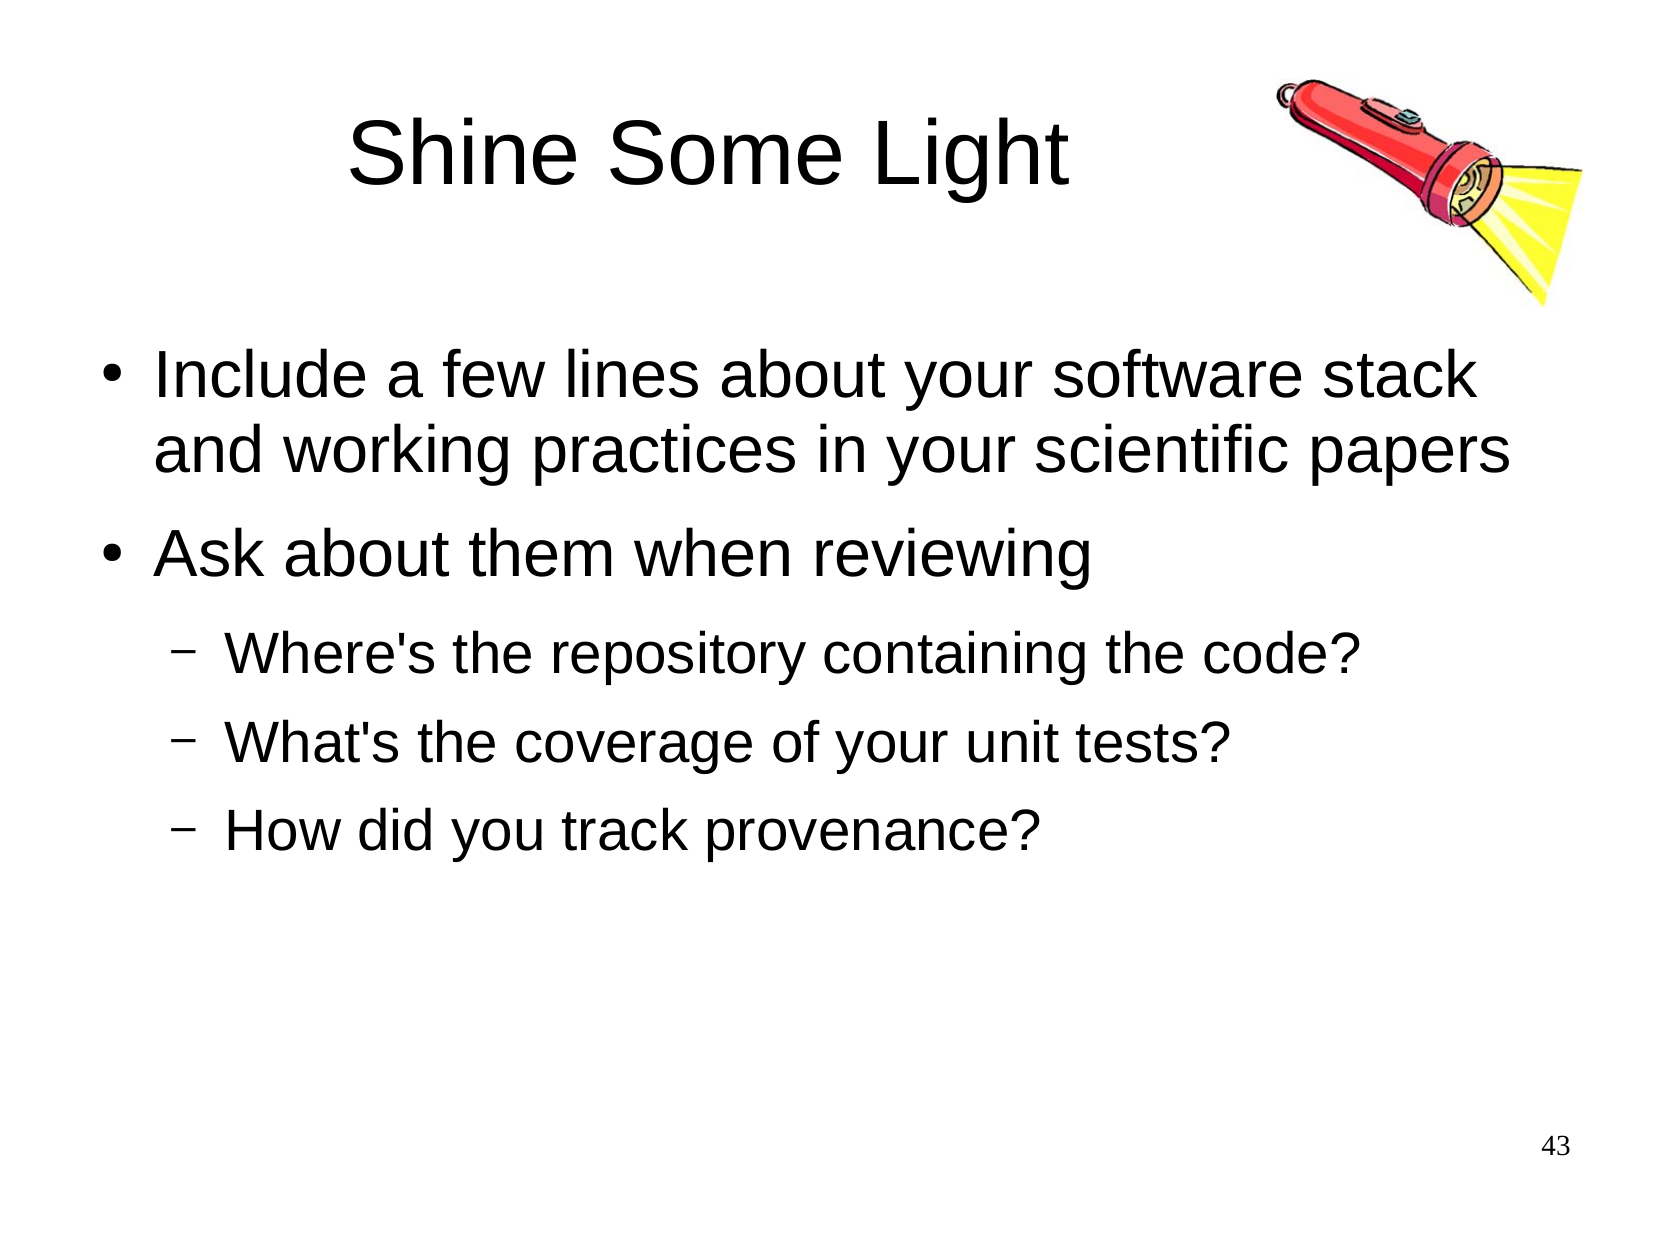

# Shine Some Light
Include a few lines about your software stack and working practices in your scientific papers
Ask about them when reviewing
Where's the repository containing the code?
What's the coverage of your unit tests?
How did you track provenance?
43